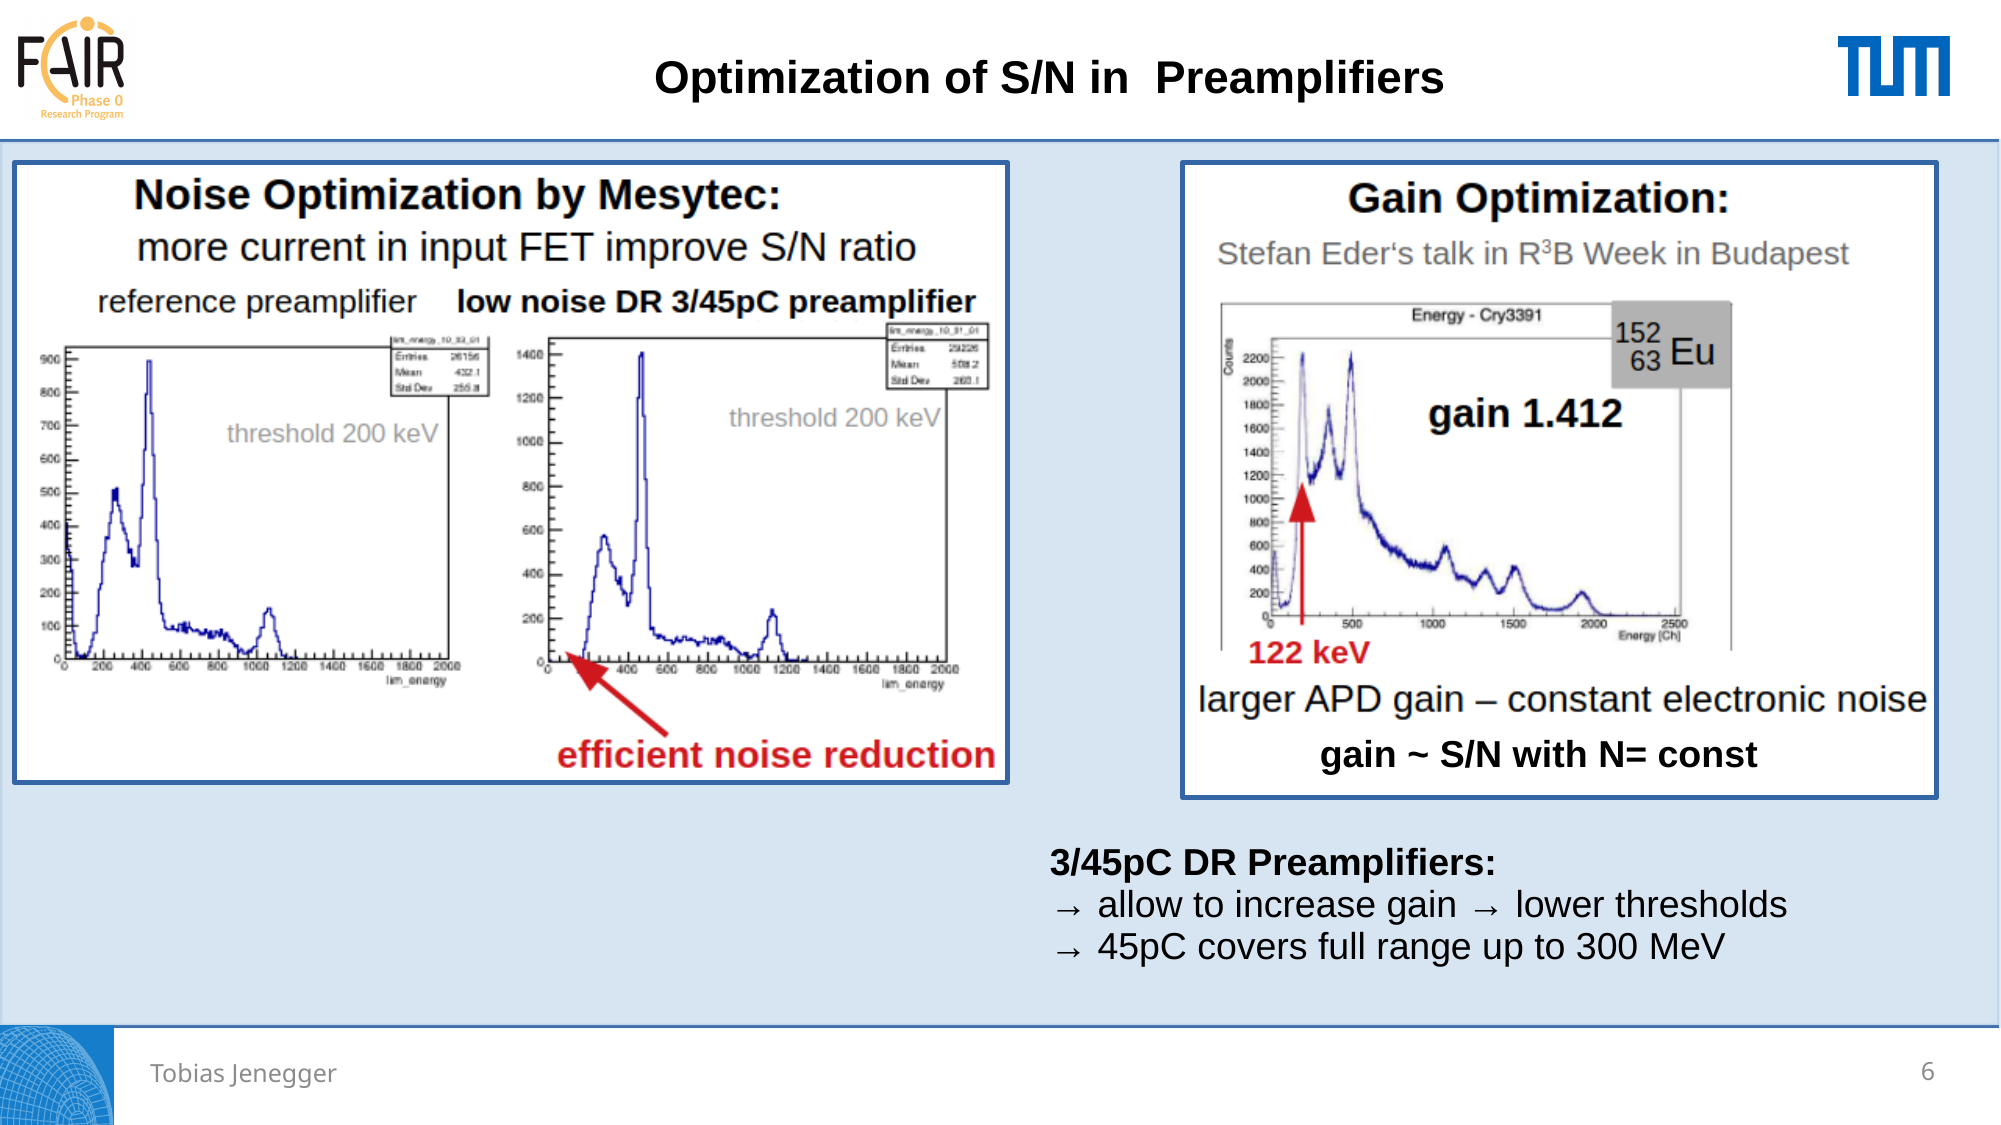

Optimization of S/N in Preamplifiers
gain ~ S/N with N= const
3/45pC DR Preamplifiers:
→ allow to increase gain → lower thresholds
→ 45pC covers full range up to 300 MeV
6